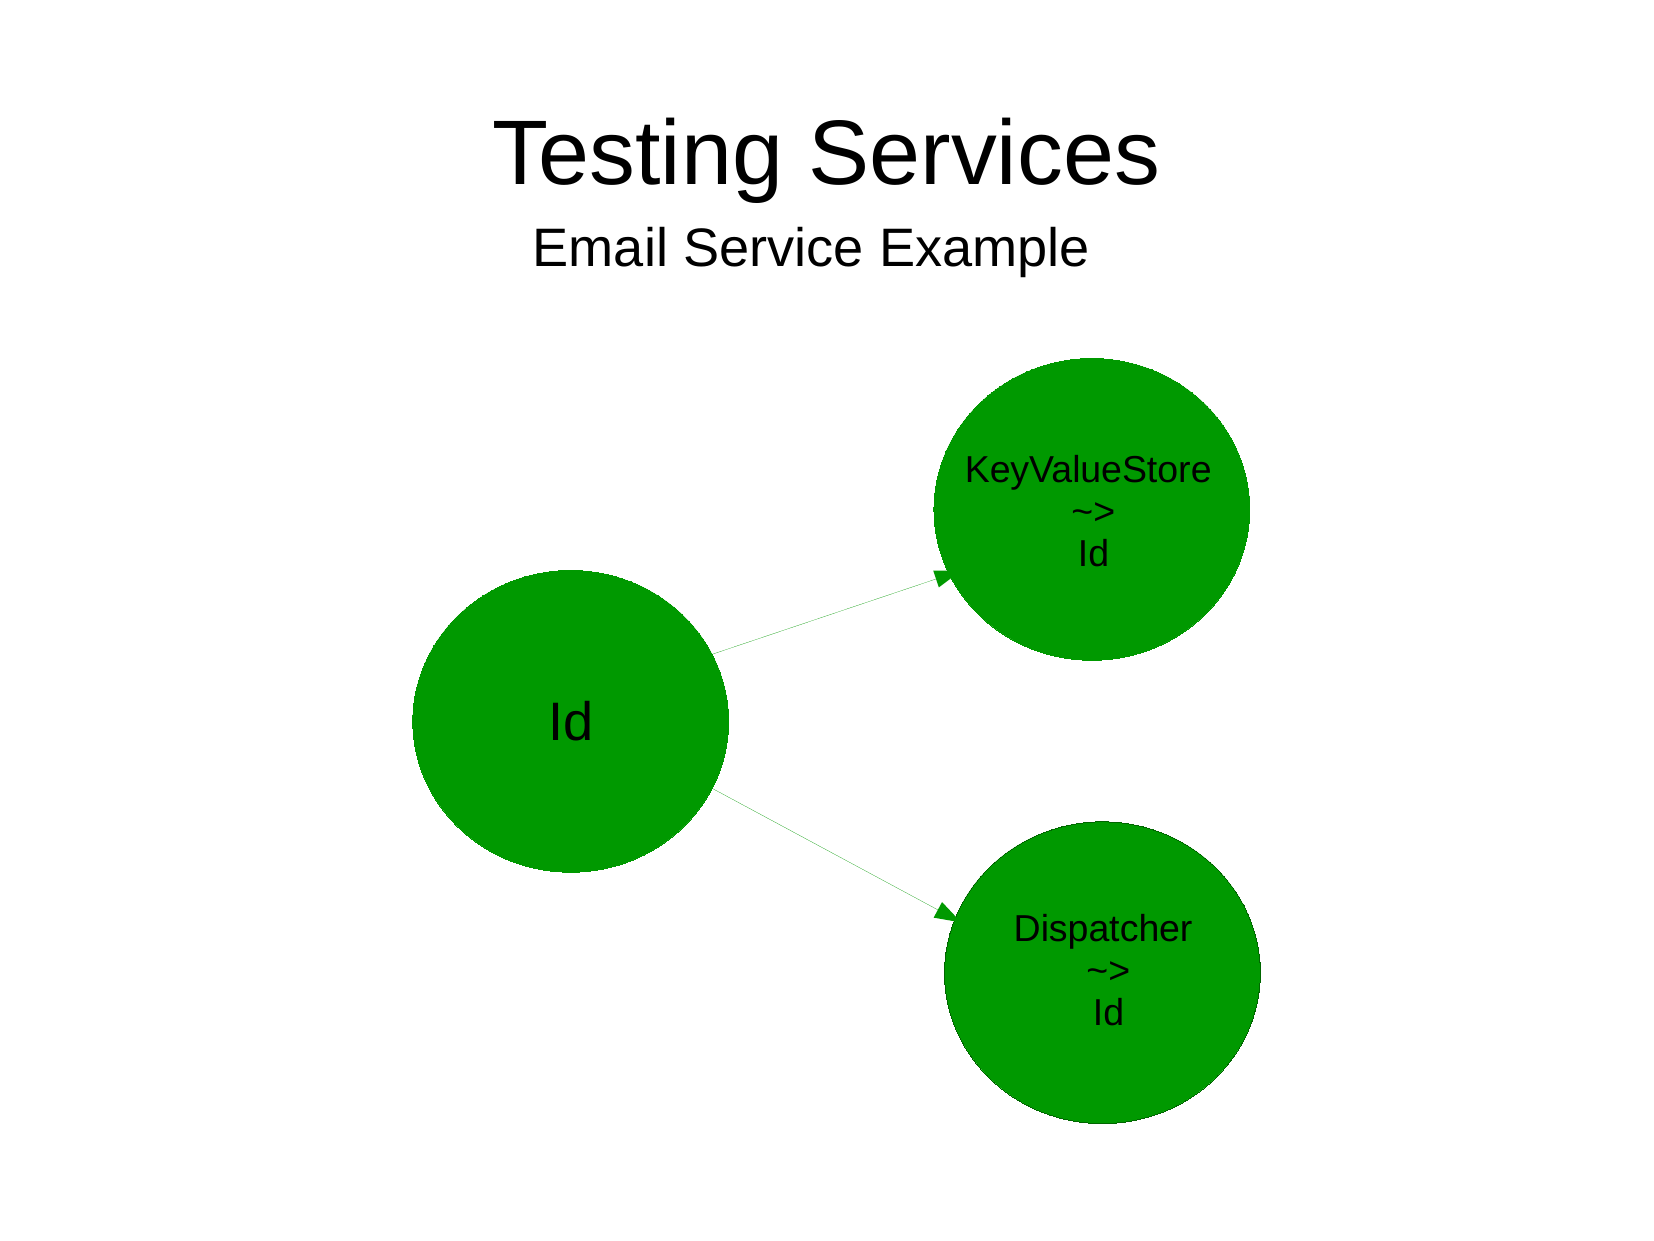

# Testing Services
Email Service Example
KeyValueStore
~>
Id
Id
Dispatcher
~>
Id